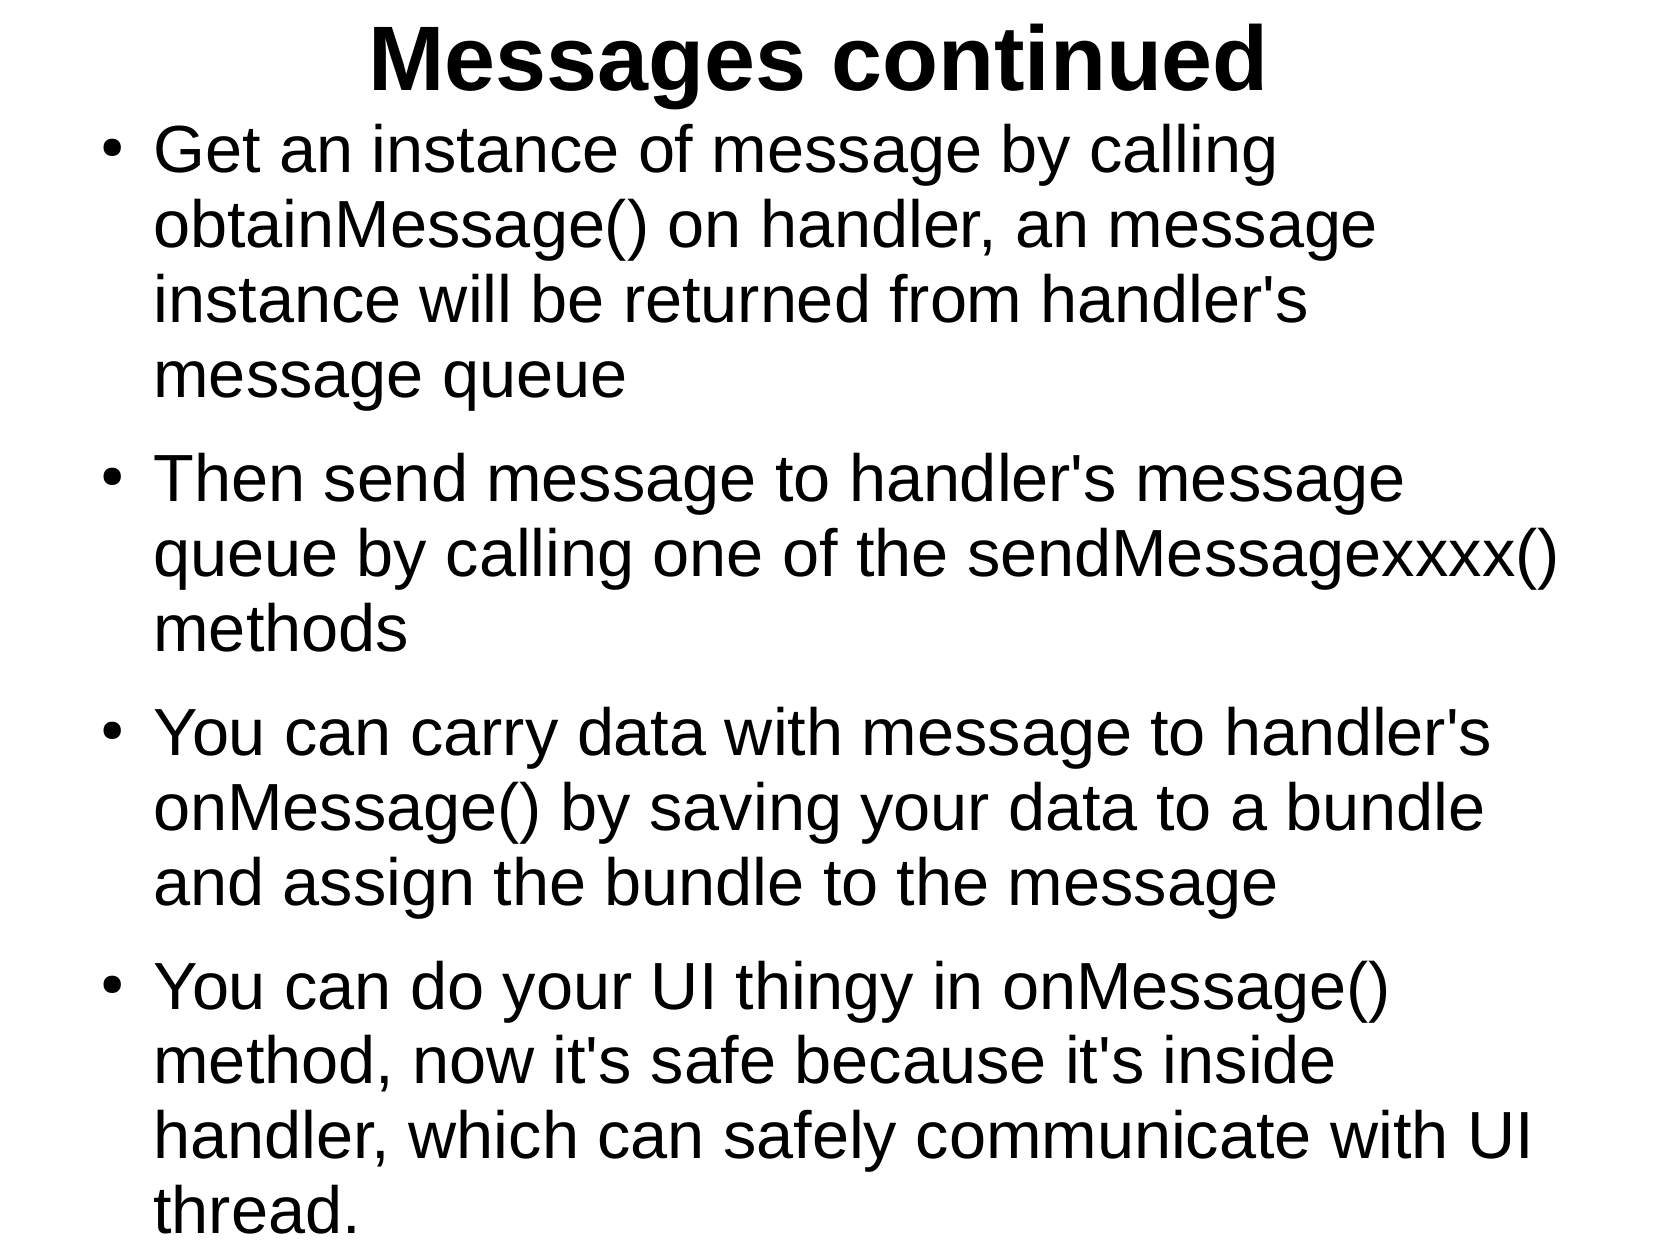

# Messages continued
Get an instance of message by calling obtainMessage() on handler, an message instance will be returned from handler's message queue
Then send message to handler's message queue by calling one of the sendMessagexxxx() methods
You can carry data with message to handler's onMessage() by saving your data to a bundle and assign the bundle to the message
You can do your UI thingy in onMessage() method, now it's safe because it's inside handler, which can safely communicate with UI thread.